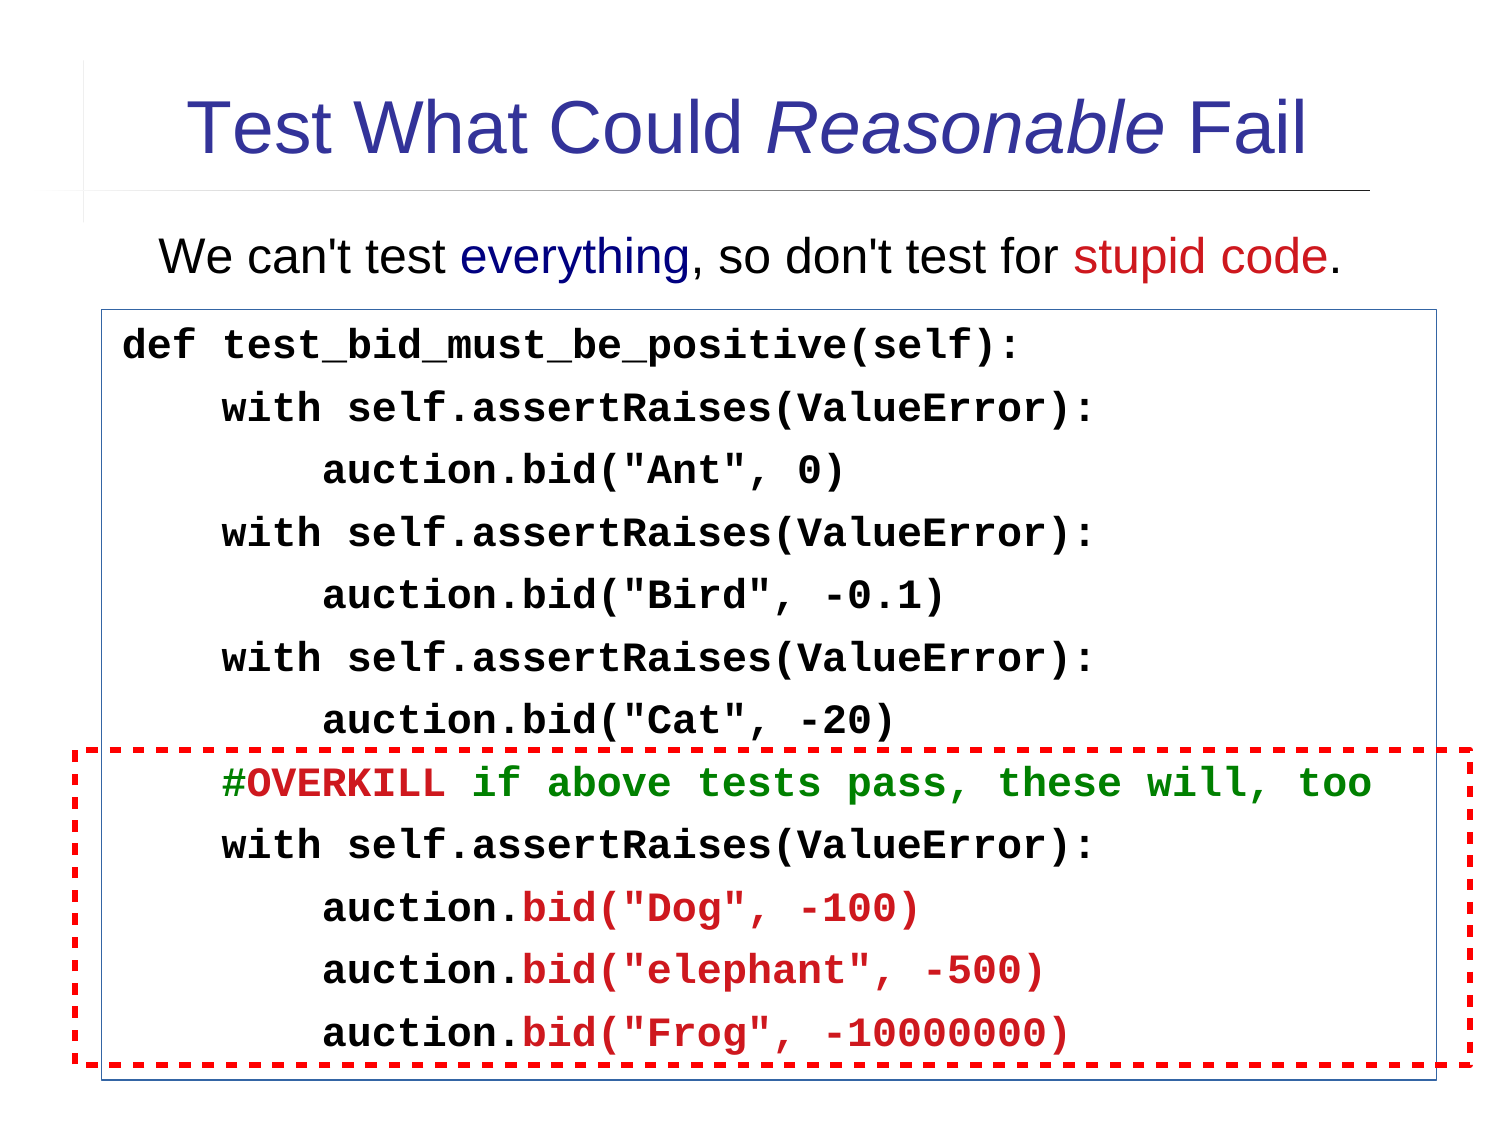

# Test What Could Reasonable Fail
We can't test everything, so don't test for stupid code.
def test_bid_must_be_positive(self):
 with self.assertRaises(ValueError):
 auction.bid("Ant", 0)
 with self.assertRaises(ValueError):
 auction.bid("Bird", -0.1)
 with self.assertRaises(ValueError):
 auction.bid("Cat", -20)
 #OVERKILL if above tests pass, these will, too
 with self.assertRaises(ValueError):
 auction.bid("Dog", -100)
 auction.bid("elephant", -500)
 auction.bid("Frog", -10000000)